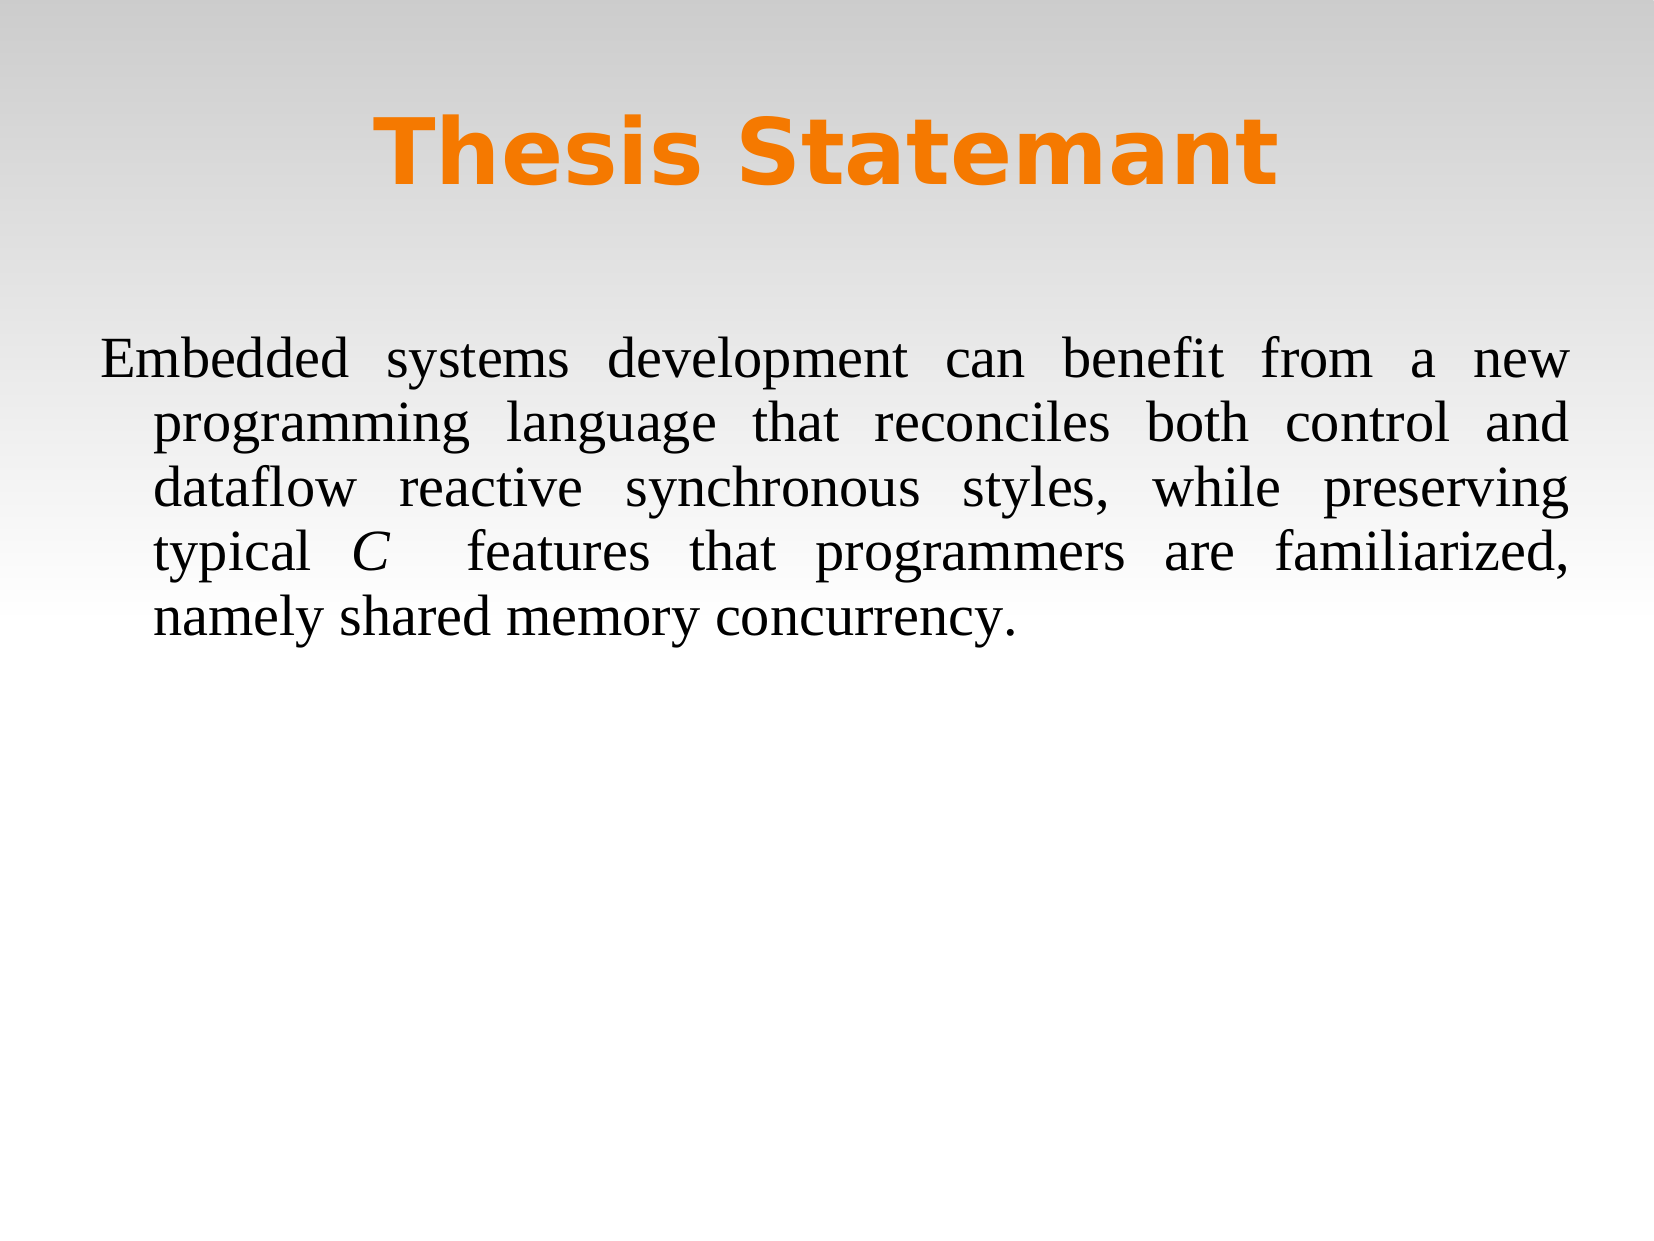

# Thesis Statemant
Embedded systems development can benefit from a new programming language that reconciles both control and dataflow reactive synchronous styles, while preserving typical C features that programmers are familiarized, namely shared memory concurrency.